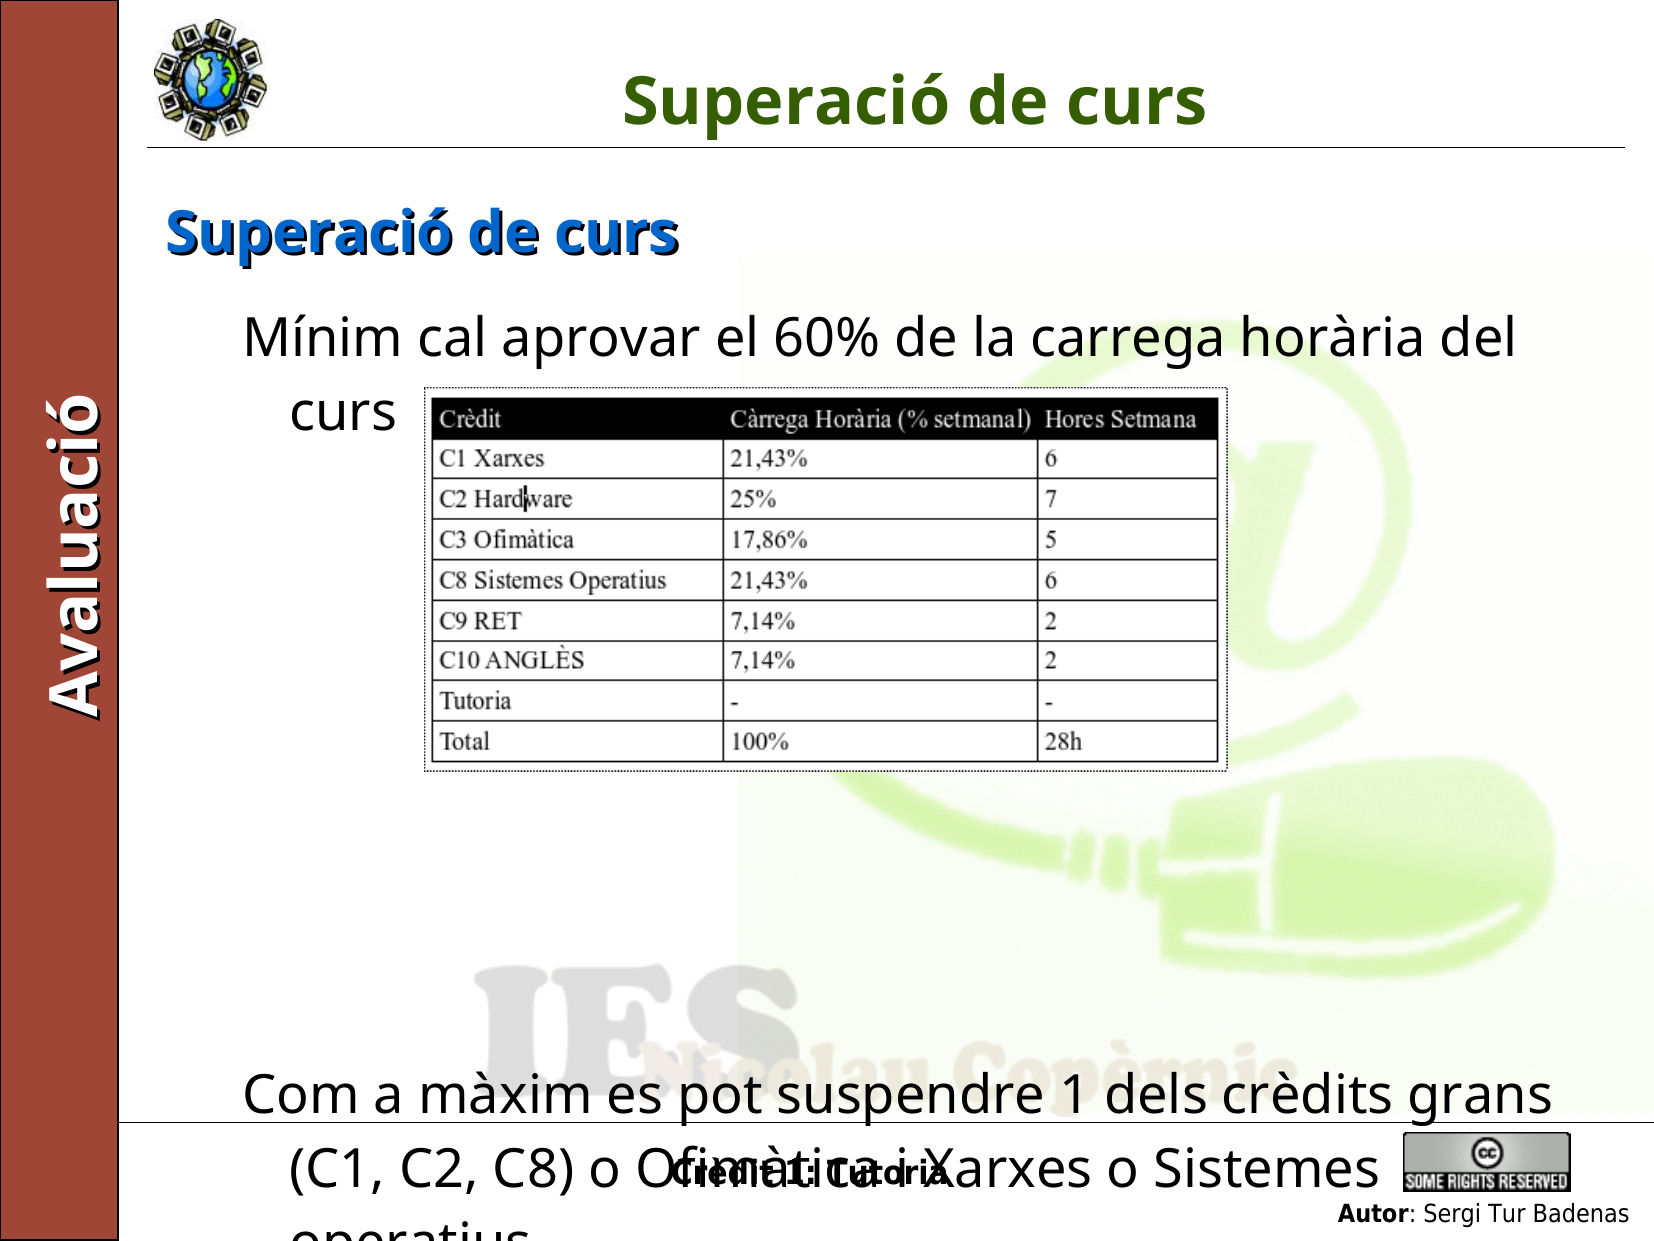

# Superació de curs
Superació de curs
Mínim cal aprovar el 60% de la carrega horària del curs
Com a màxim es pot suspendre 1 dels crèdits grans (C1, C2, C8) o Ofimàtica i Xarxes o Sistemes operatius.
De totes maneres, passar amb crèdits suspesos sempre dependrà dels horaris i les places de l'any vinent